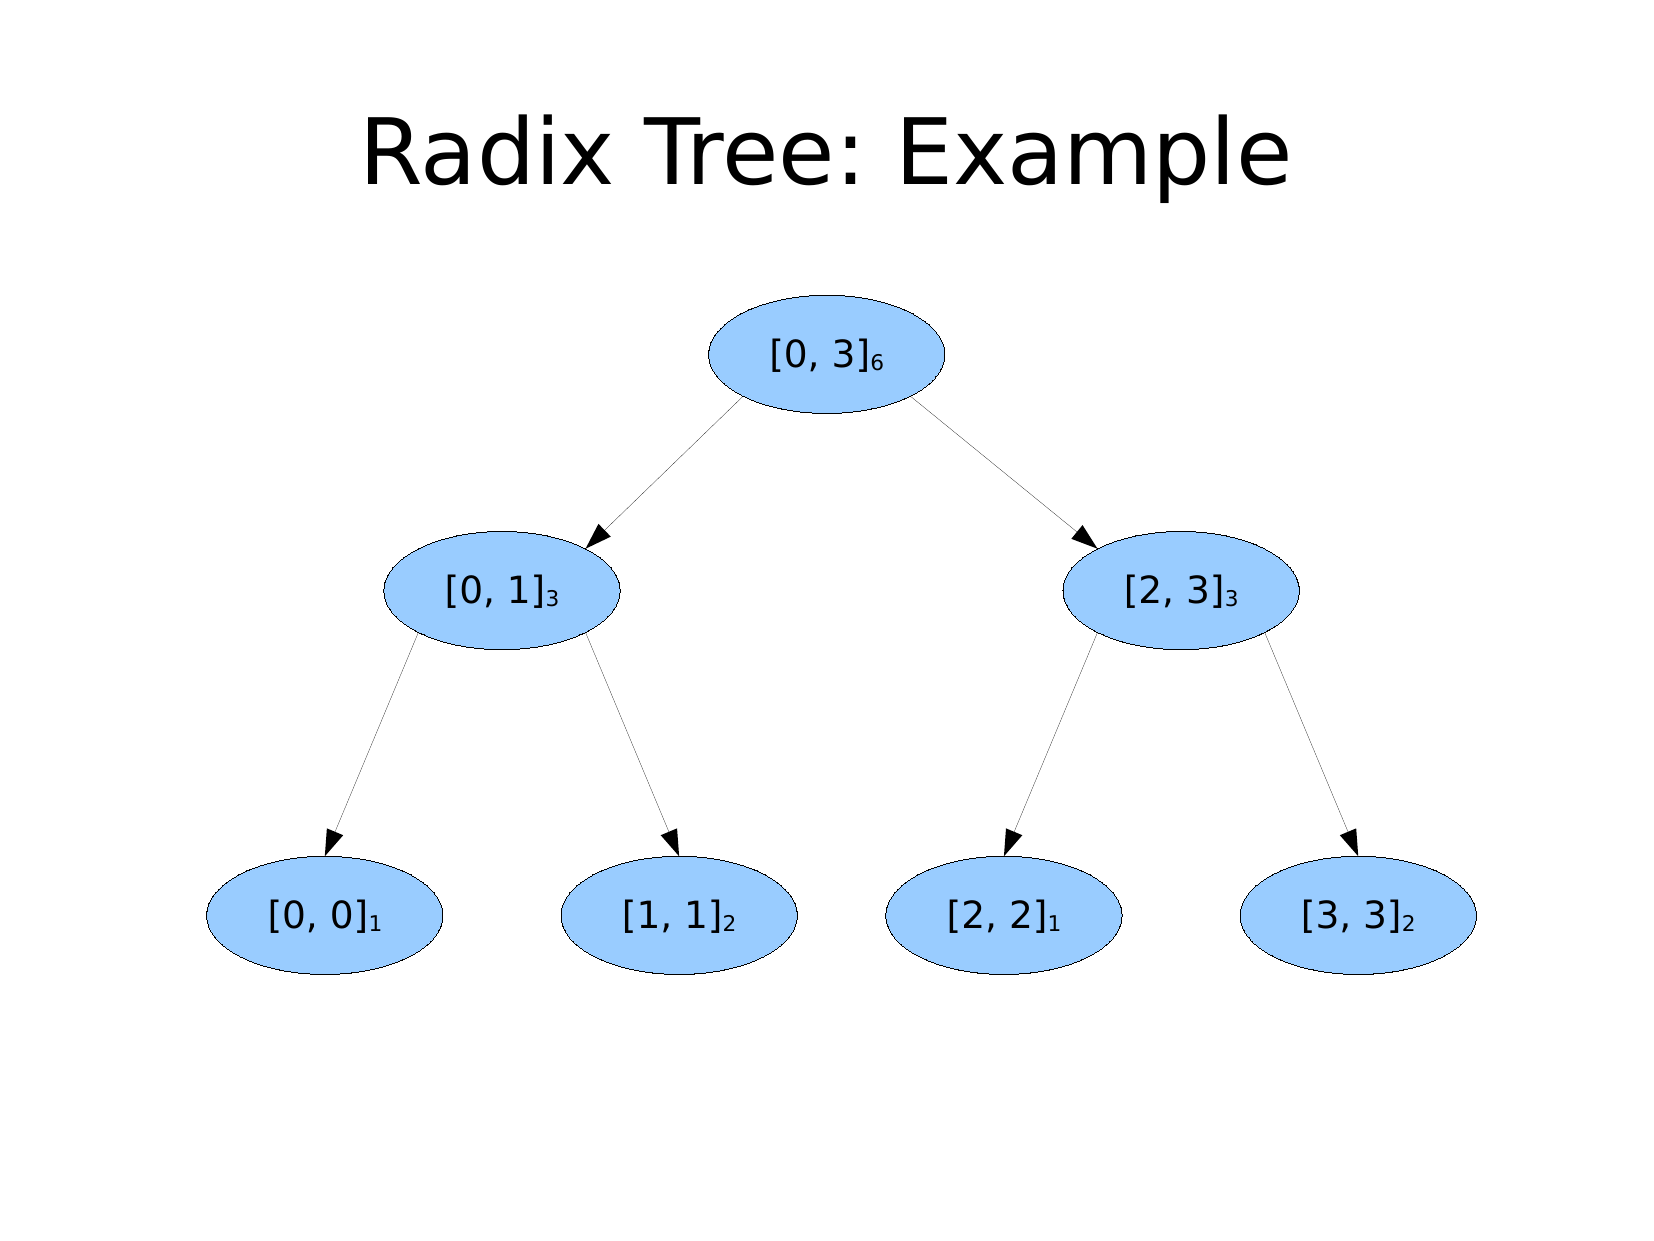

# Radix Tree: Example
[0, 3]6
[0, 1]3
[2, 3]3
[0, 0]1
[1, 1]2
[2, 2]1
[3, 3]2